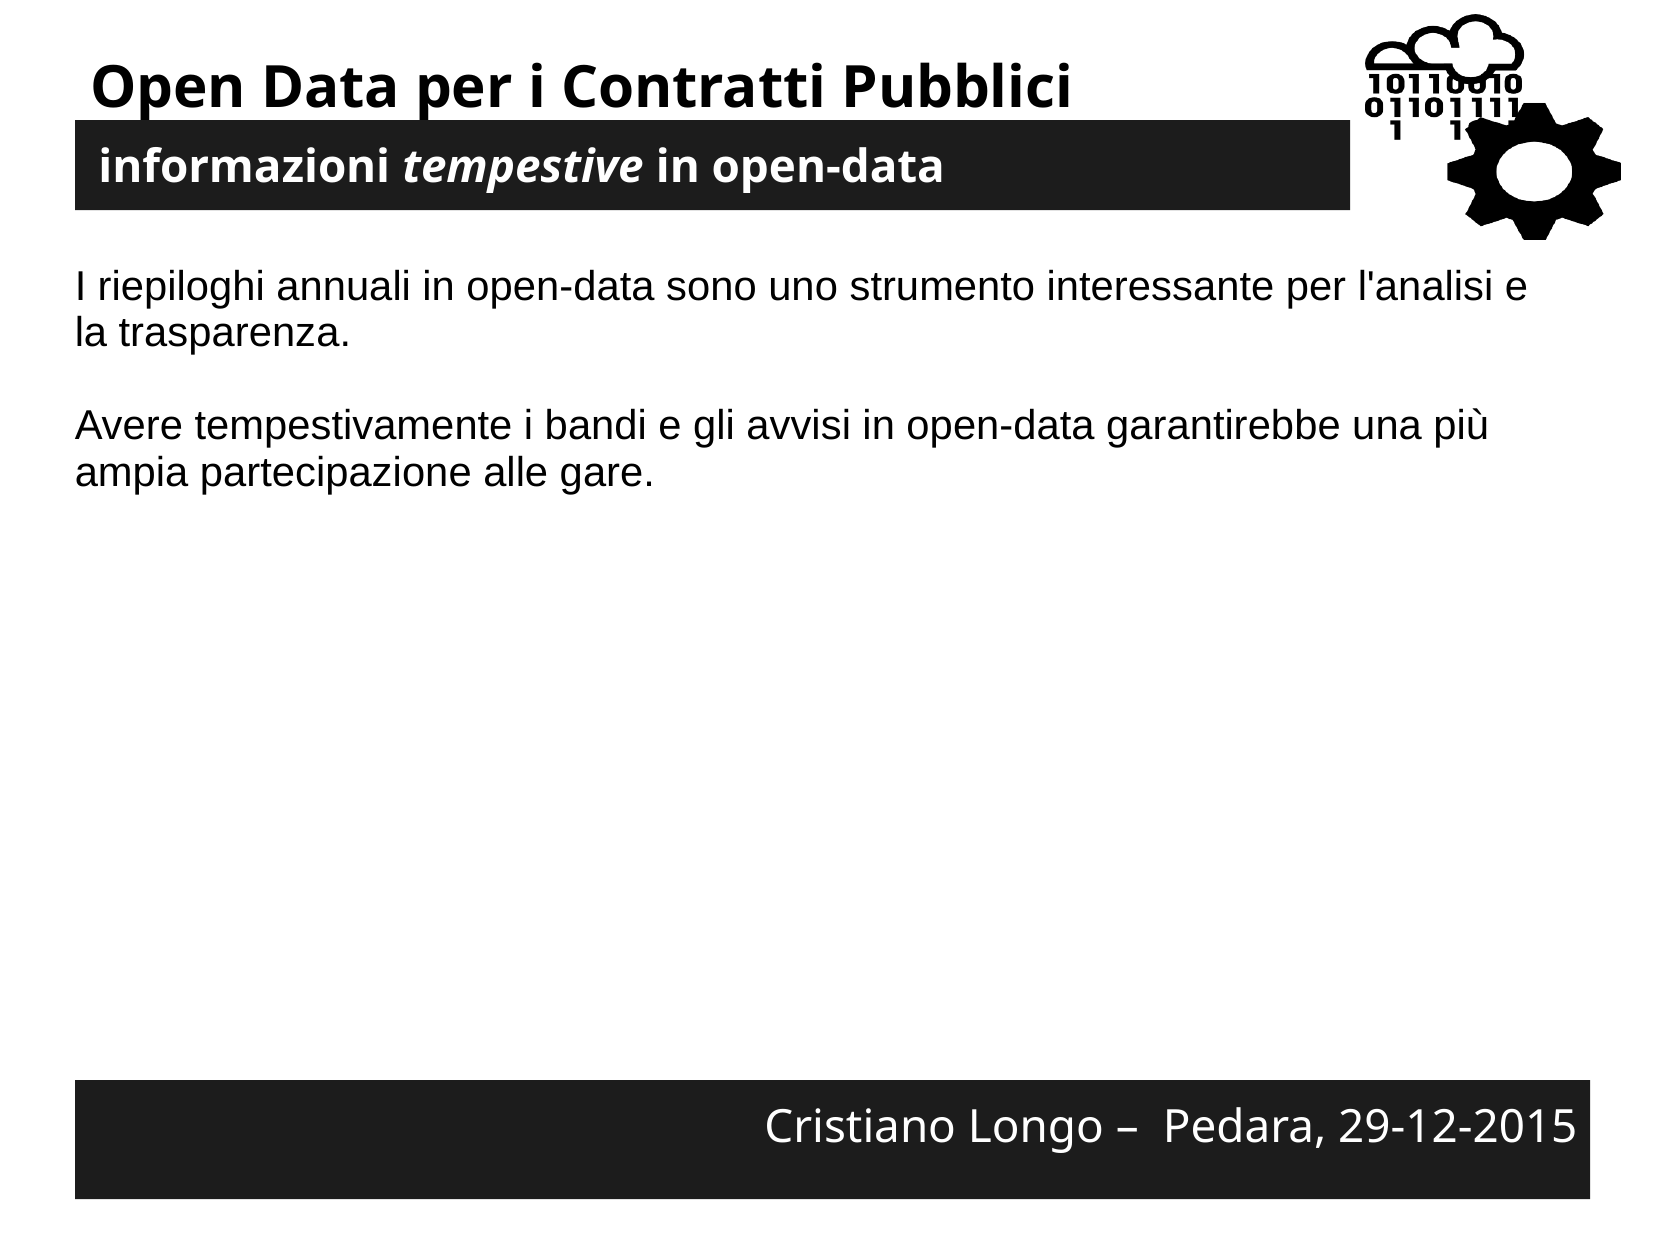

# Open Data per i Contratti Pubblici
 informazioni tempestive in open-data
I riepiloghi annuali in open-data sono uno strumento interessante per l'analisi e la trasparenza.
Avere tempestivamente i bandi e gli avvisi in open-data garantirebbe una più ampia partecipazione alle gare.
 Cristiano Longo – Pedara, 29-12-2015